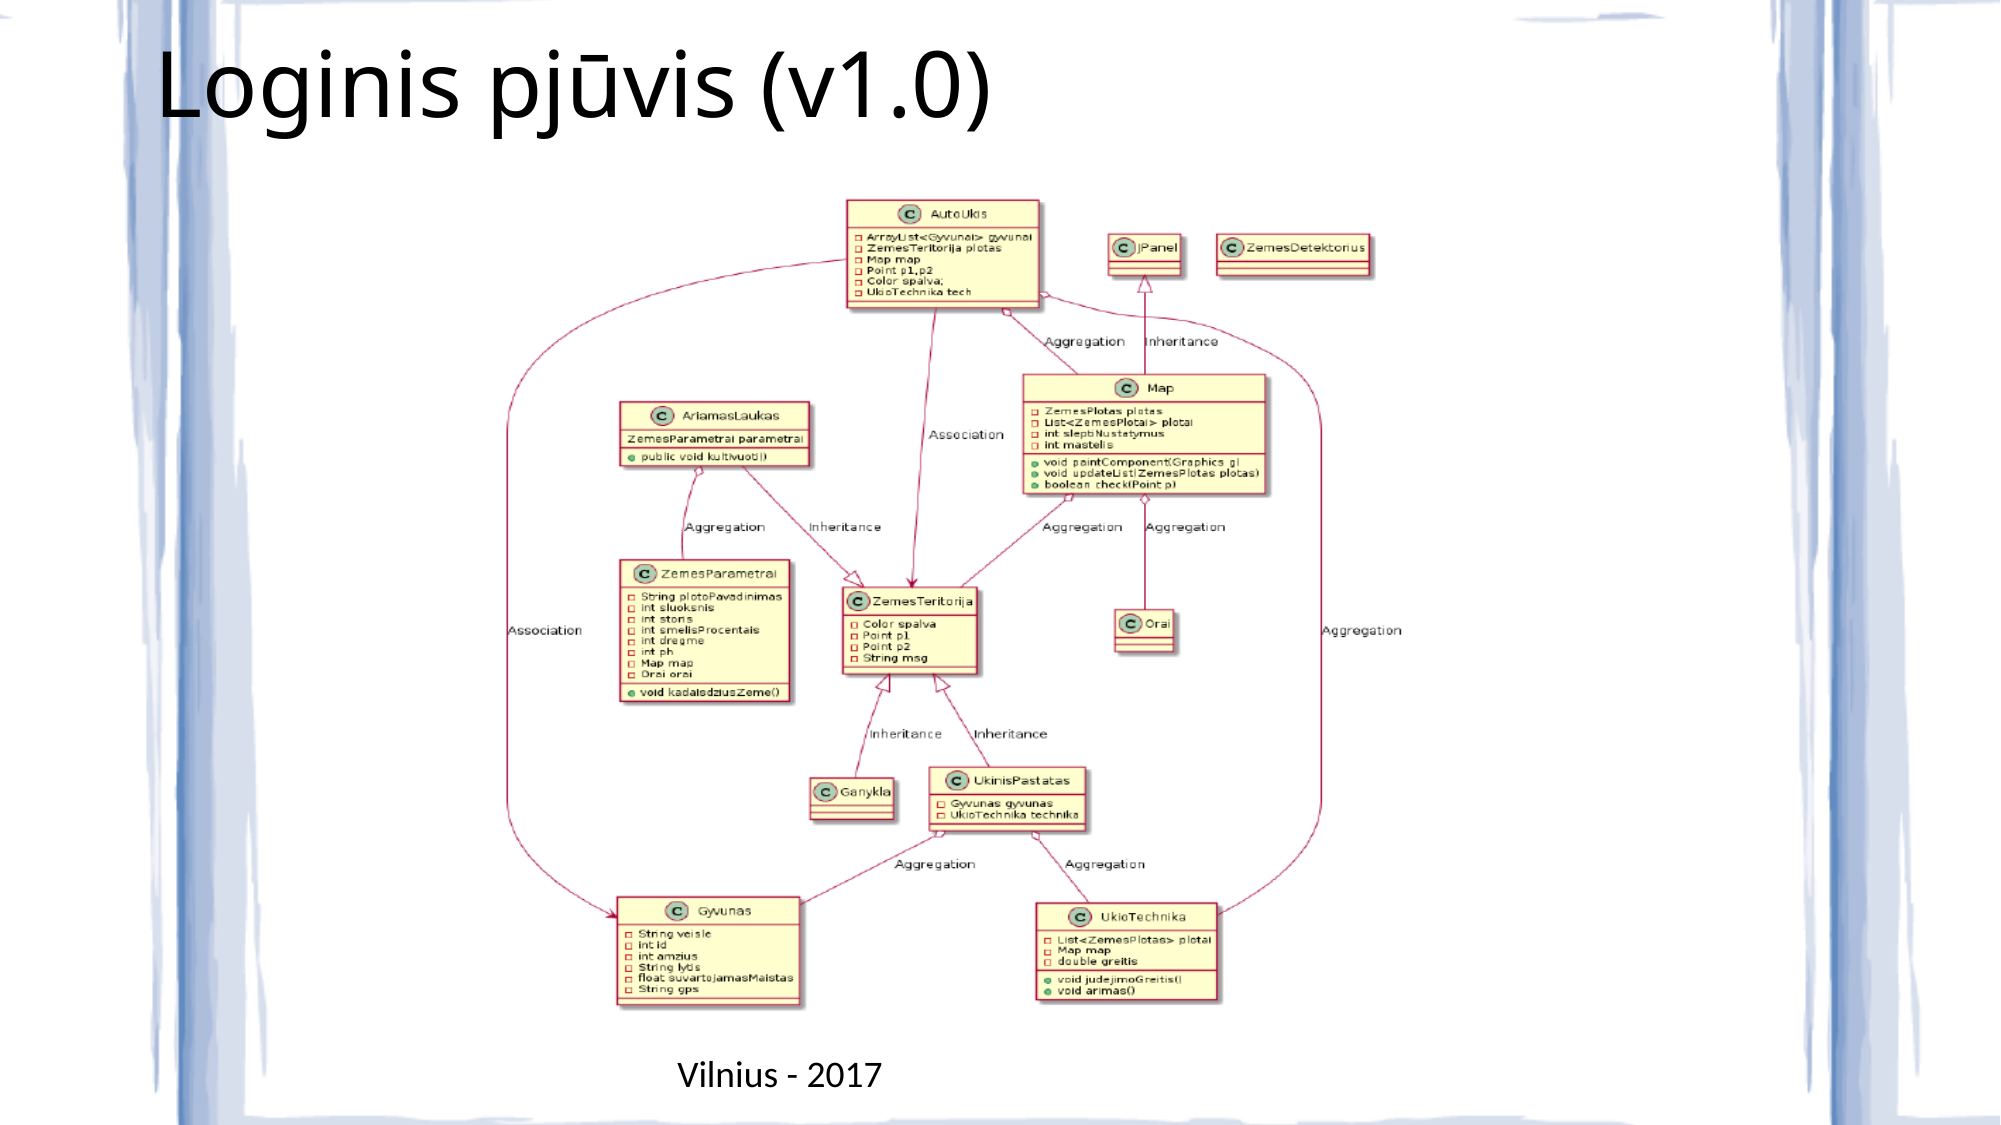

# Loginis pjūvis (v1.0)
Vilnius - 2017